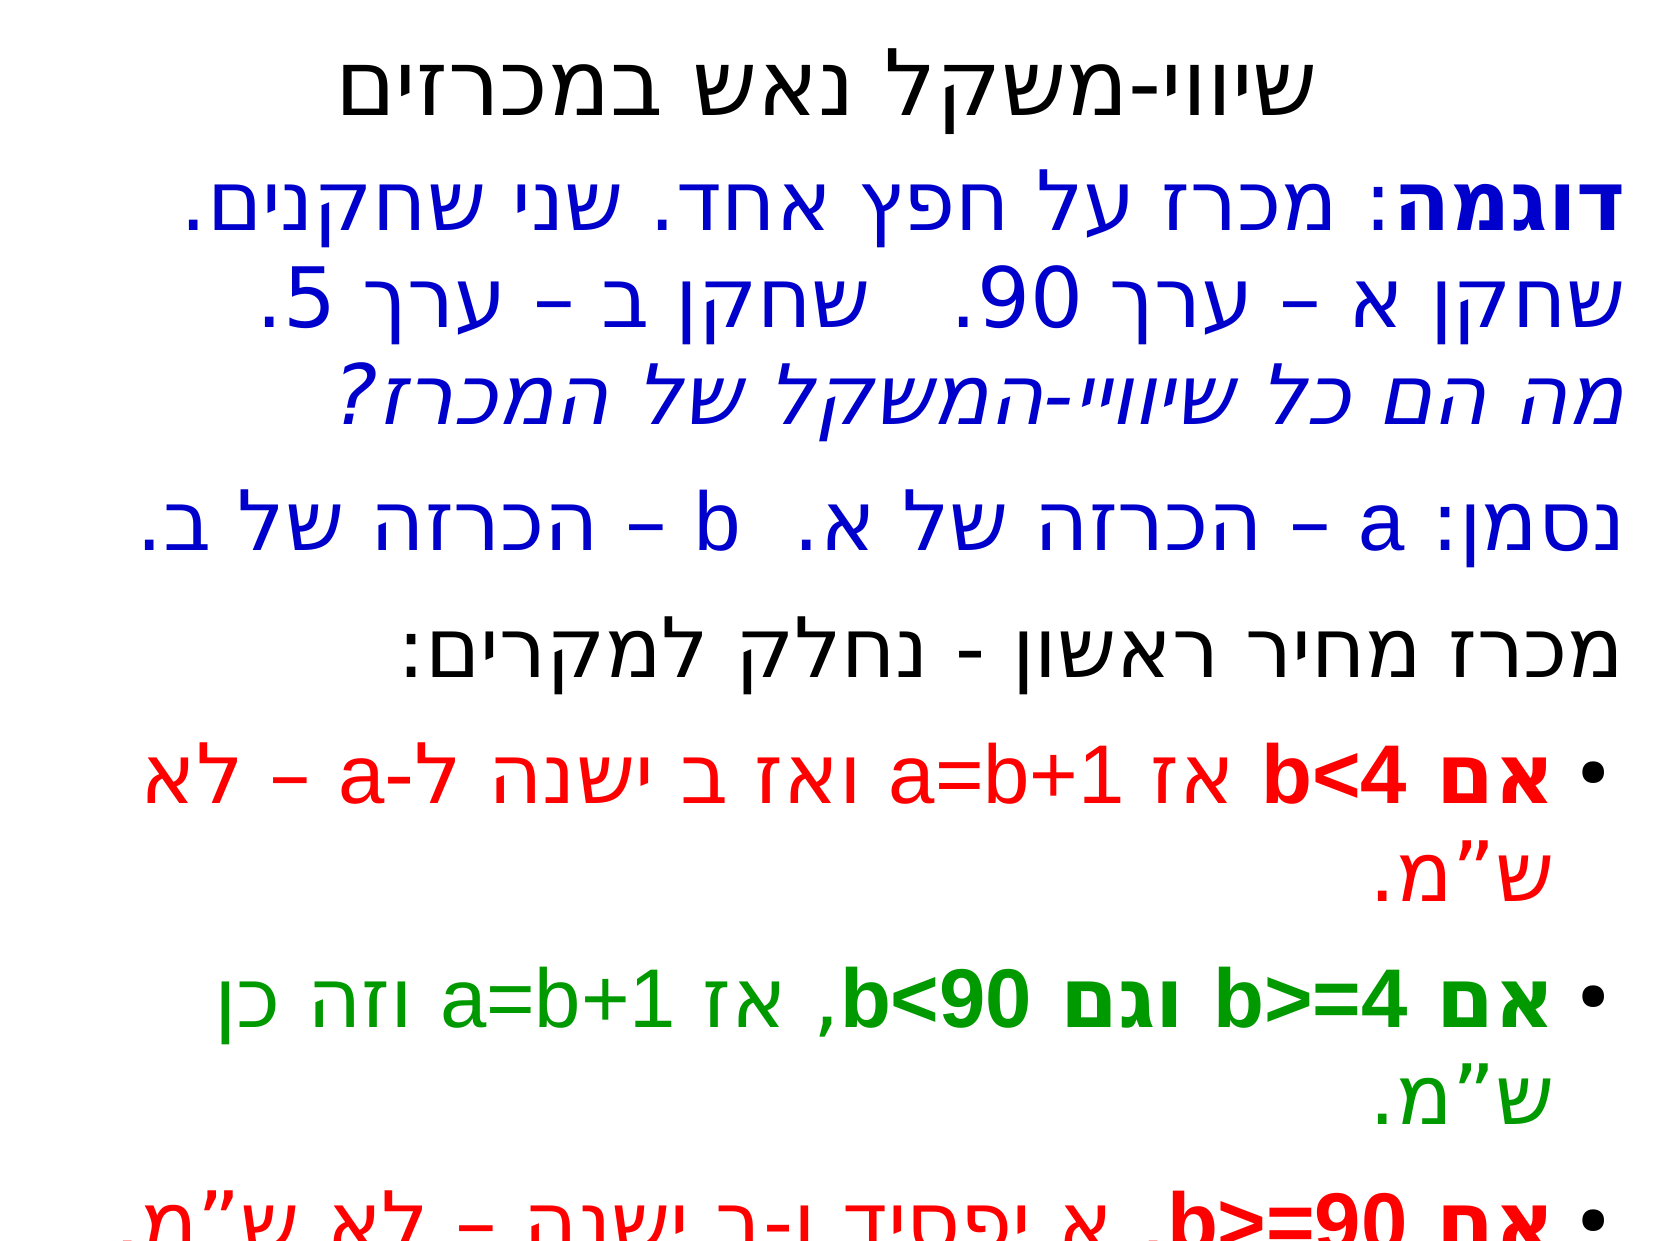

# שיווי-משקל נאש במכרזים
דוגמה: מכרז על חפץ אחד. שני שחקנים.
שחקן א – ערך 90. שחקן ב – ערך 5.
מה הם כל שיוויי-המשקל של המכרז?
נסמן: a – הכרזה של א. b – הכרזה של ב.
מכרז מחיר ראשון - נחלק למקרים:
אם b<4 אז a=b+1 ואז ב ישנה ל-a – לא ש”מ.
אם b>=4 וגם b<90, אז a=b+1 וזה כן ש”מ.
אם b>=90, א יפסיד ו-ב ישנה – לא ש”מ.